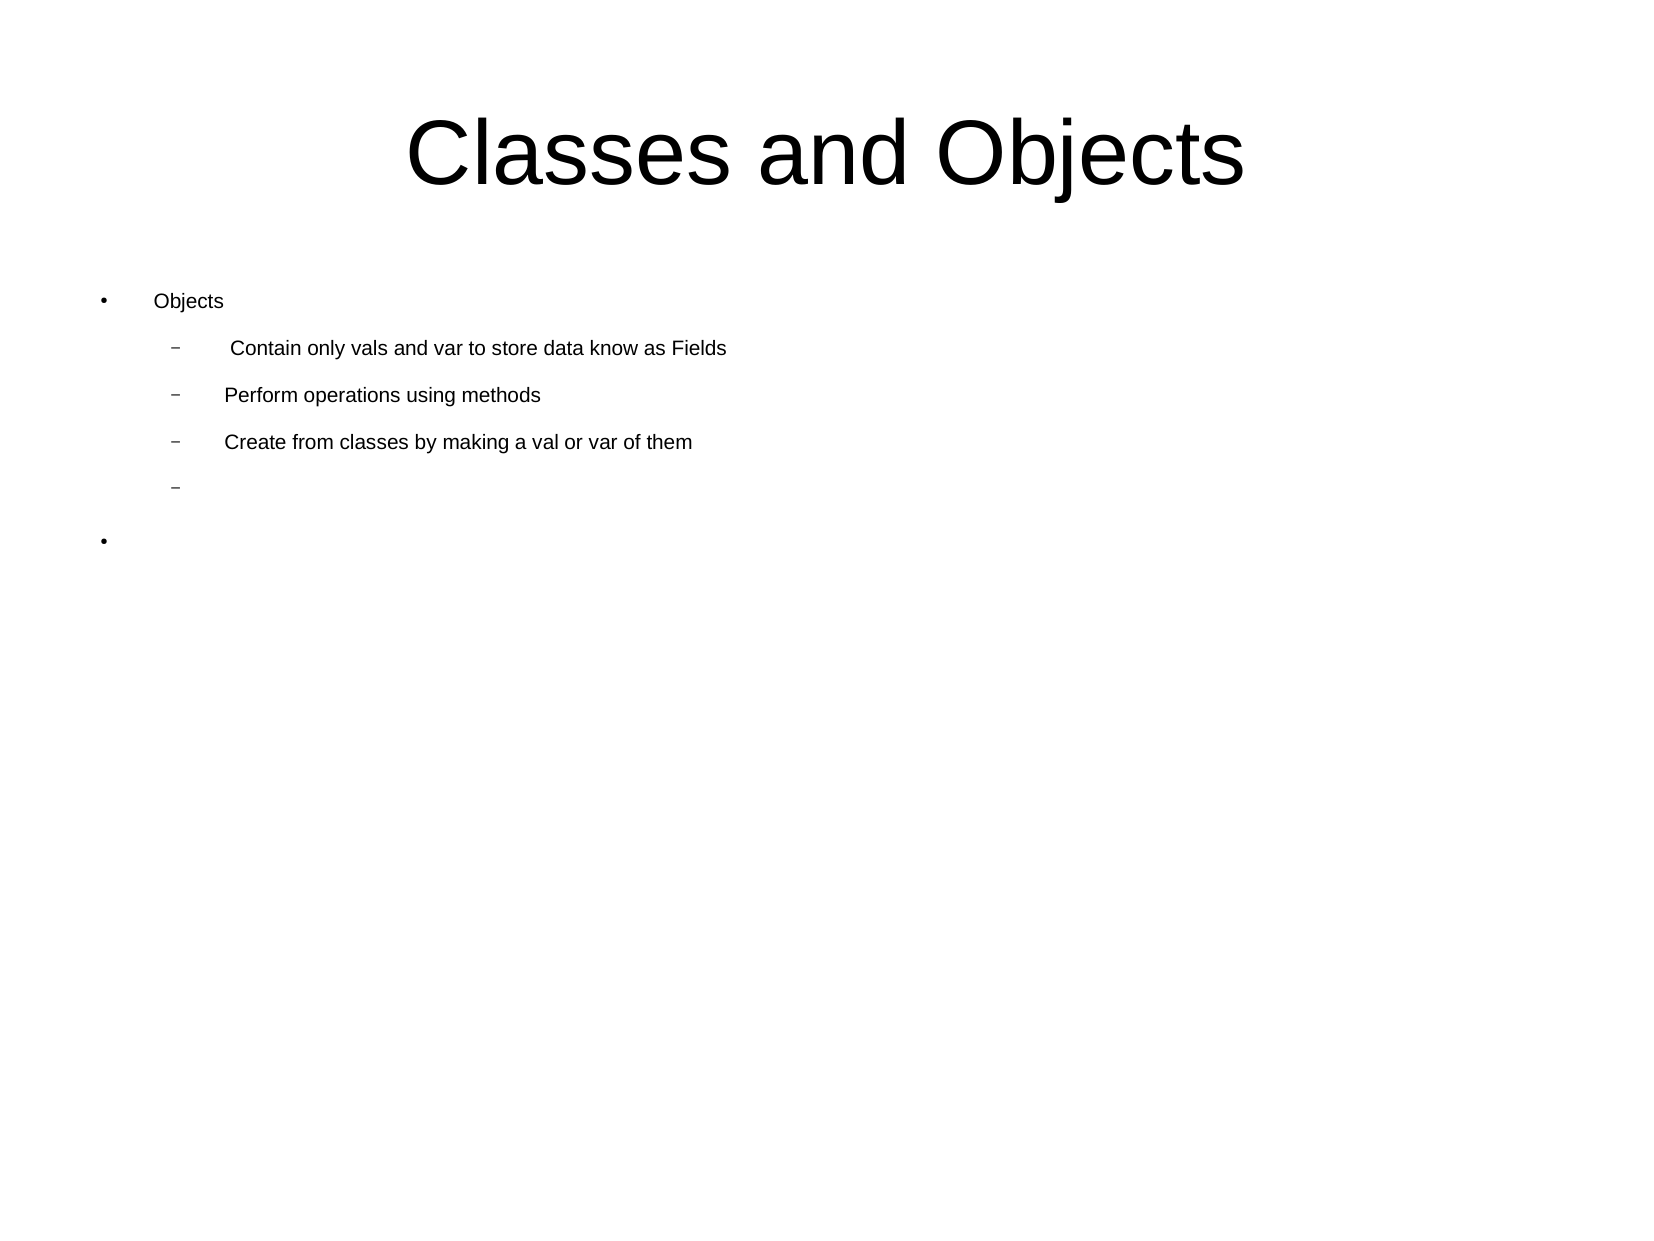

# Classes and Objects
Objects
 Contain only vals and var to store data know as Fields
Perform operations using methods
Create from classes by making a val or var of them